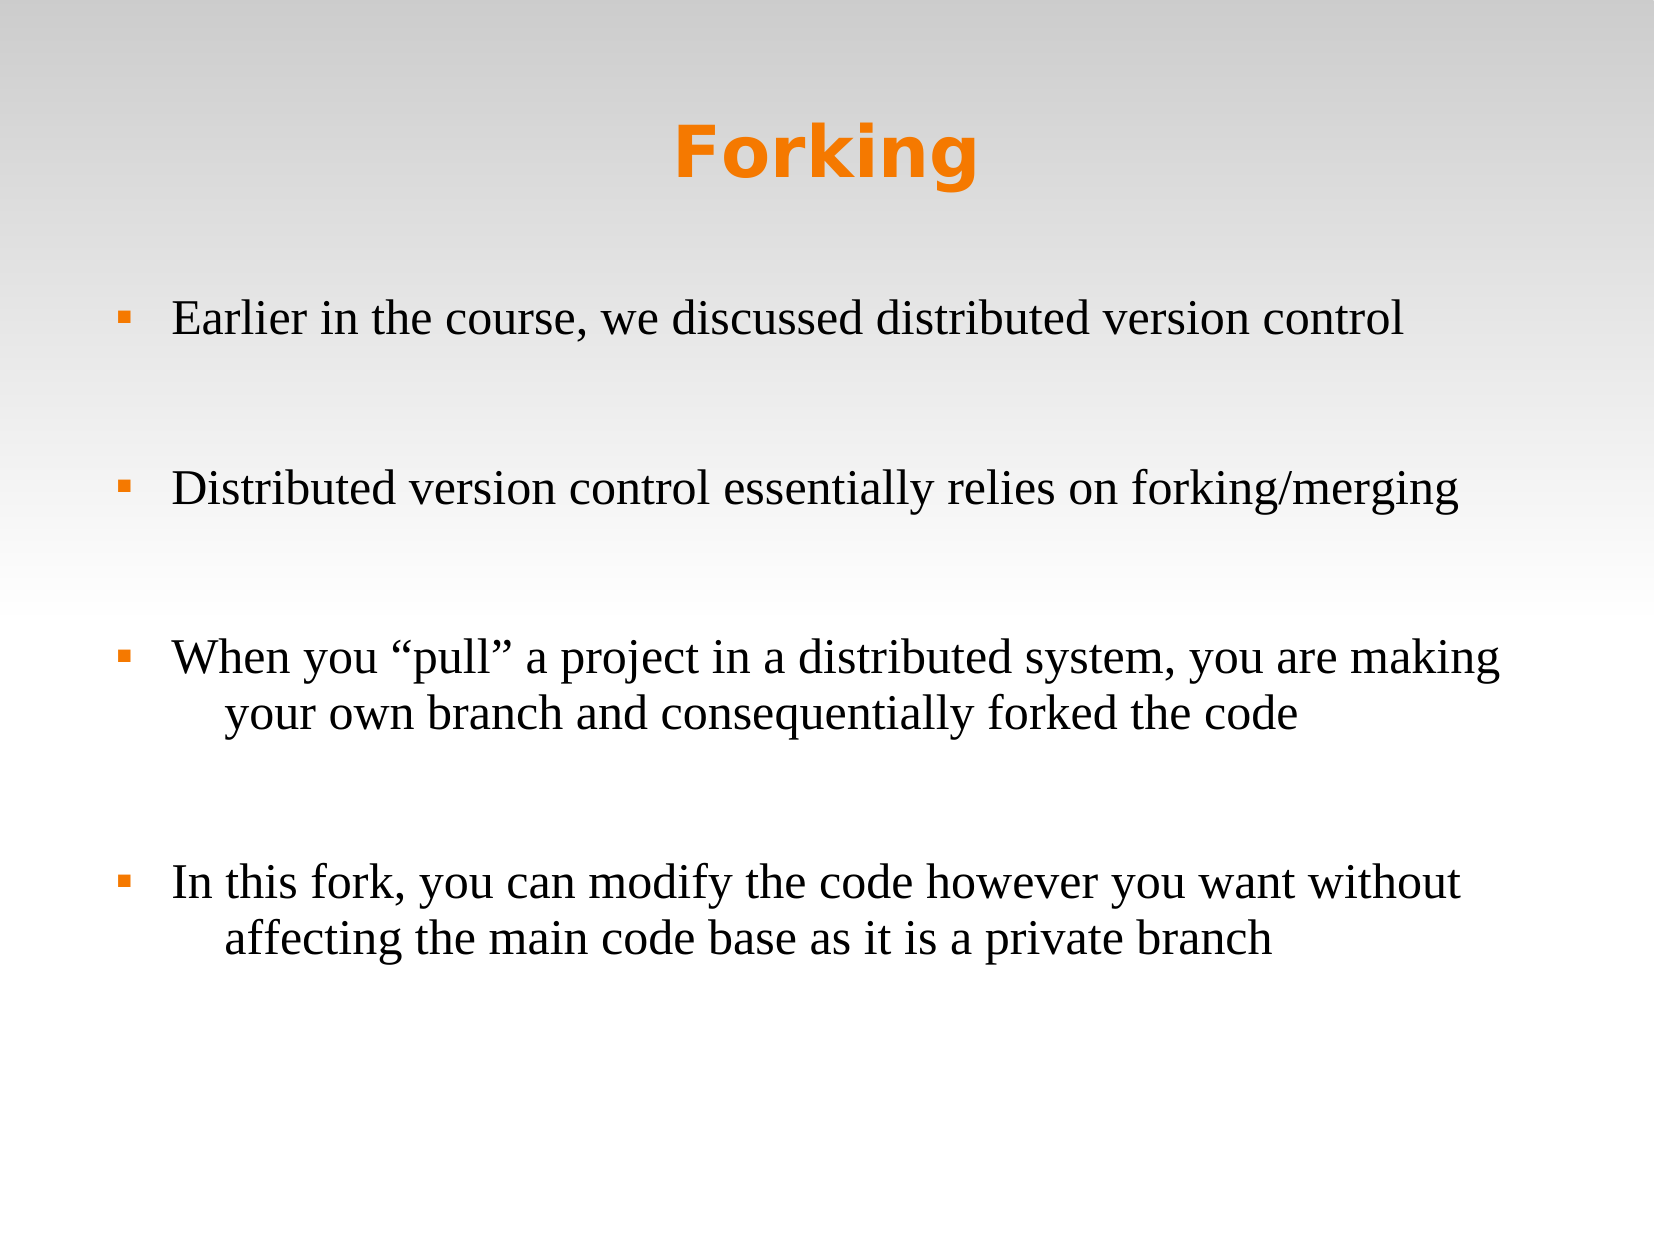

# Forking
Earlier in the course, we discussed distributed version control
Distributed version control essentially relies on forking/merging
When you “pull” a project in a distributed system, you are making your own branch and consequentially forked the code
In this fork, you can modify the code however you want without affecting the main code base as it is a private branch